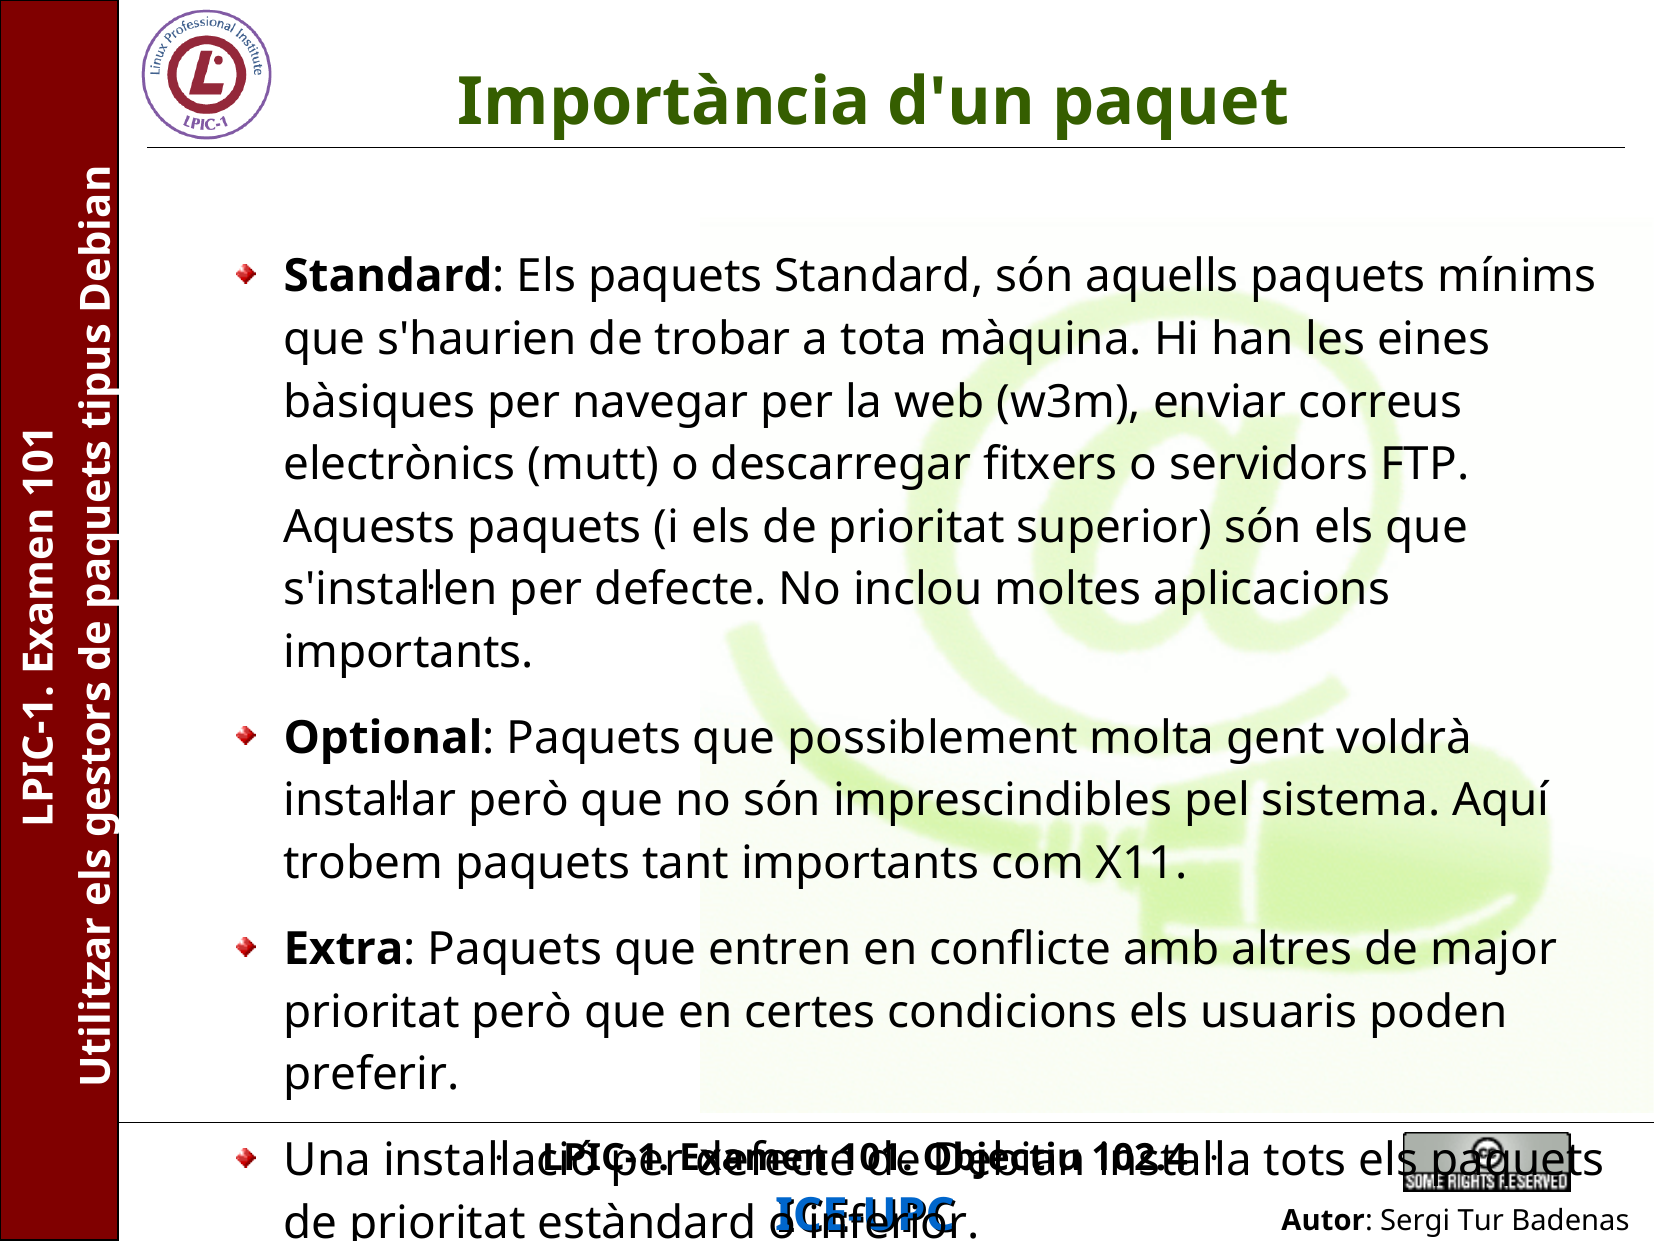

# Importància d'un paquet
Standard: Els paquets Standard, són aquells paquets mínims que s'haurien de trobar a tota màquina. Hi han les eines bàsiques per navegar per la web (w3m), enviar correus electrònics (mutt) o descarregar fitxers o servidors FTP. Aquests paquets (i els de prioritat superior) són els que s'instal·len per defecte. No inclou moltes aplicacions importants.
Optional: Paquets que possiblement molta gent voldrà instal·lar però que no són imprescindibles pel sistema. Aquí trobem paquets tant importants com X11.
Extra: Paquets que entren en conflicte amb altres de major prioritat però que en certes condicions els usuaris poden preferir.
Una instal·lació per defecte de Debian instal·la tots els paquets de prioritat estàndard o inferior.